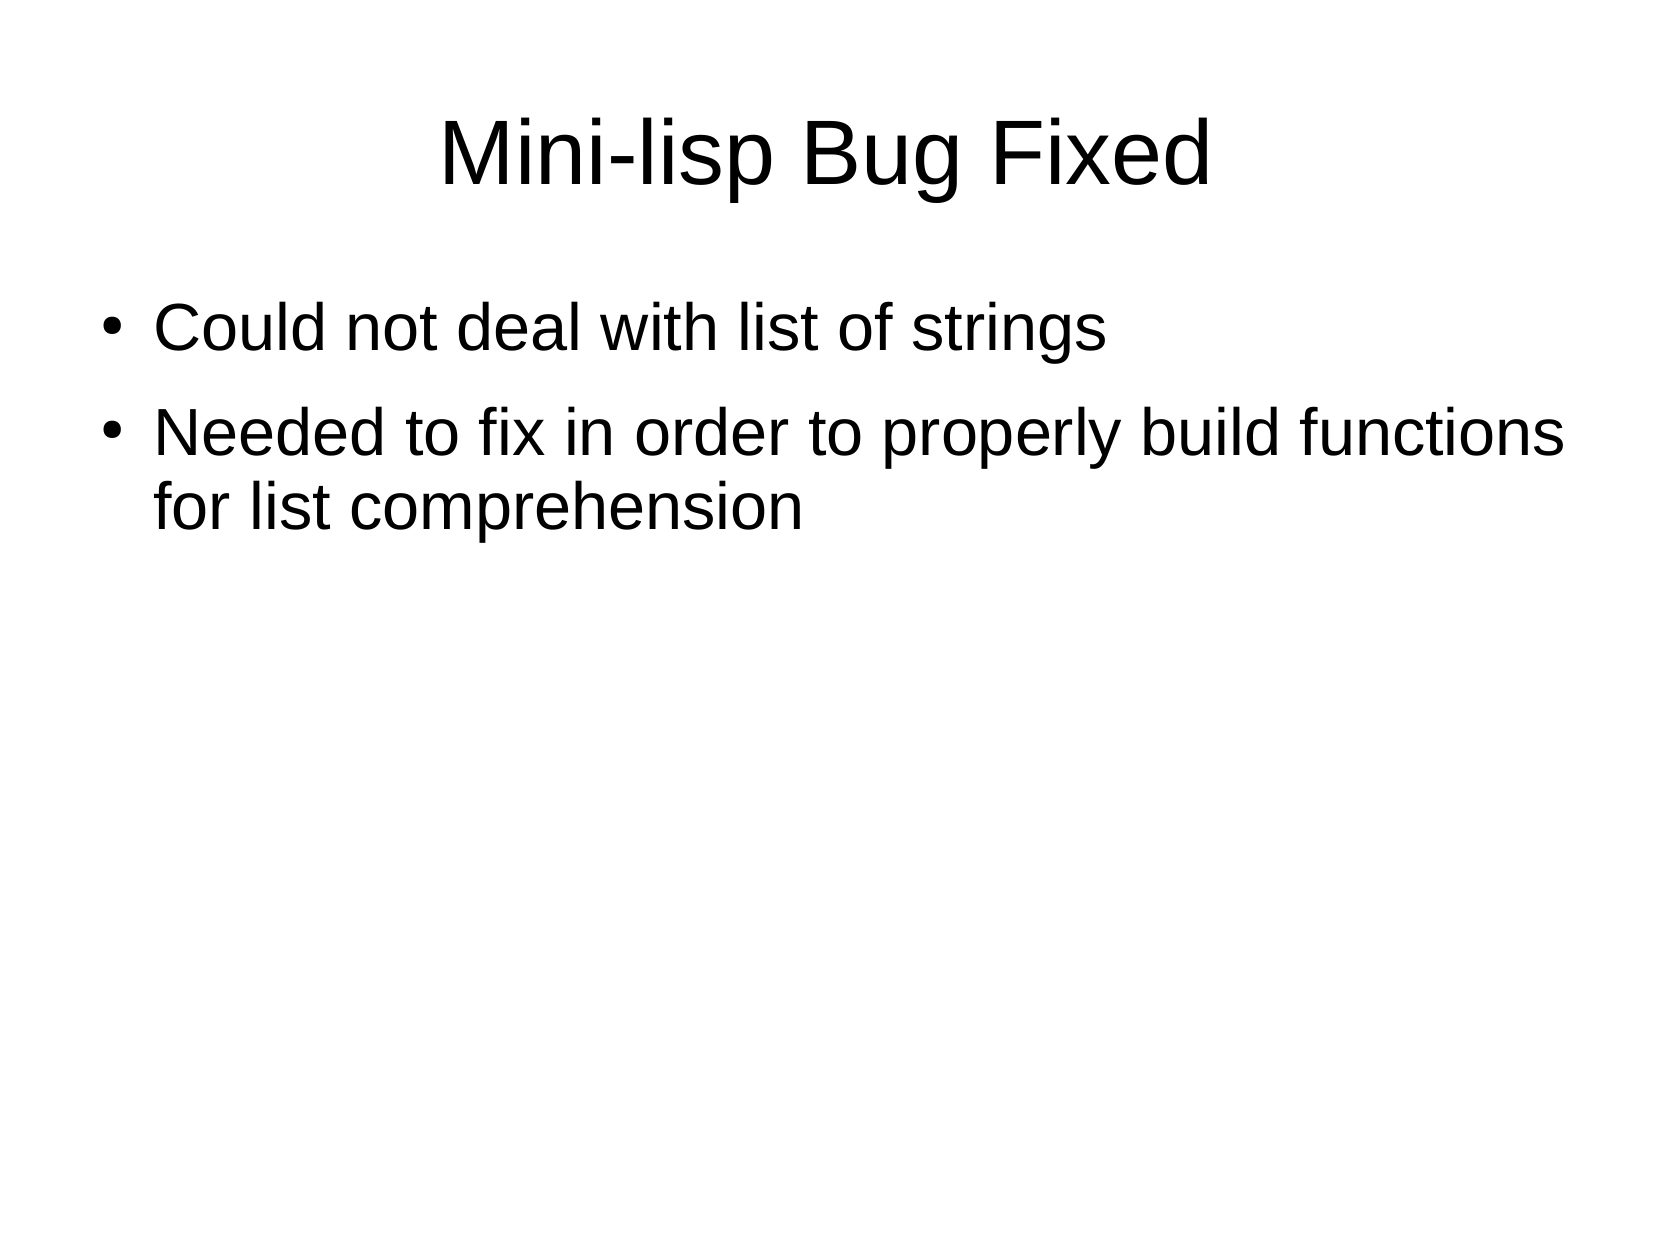

# Mini-lisp Bug Fixed
Could not deal with list of strings
Needed to fix in order to properly build functions for list comprehension